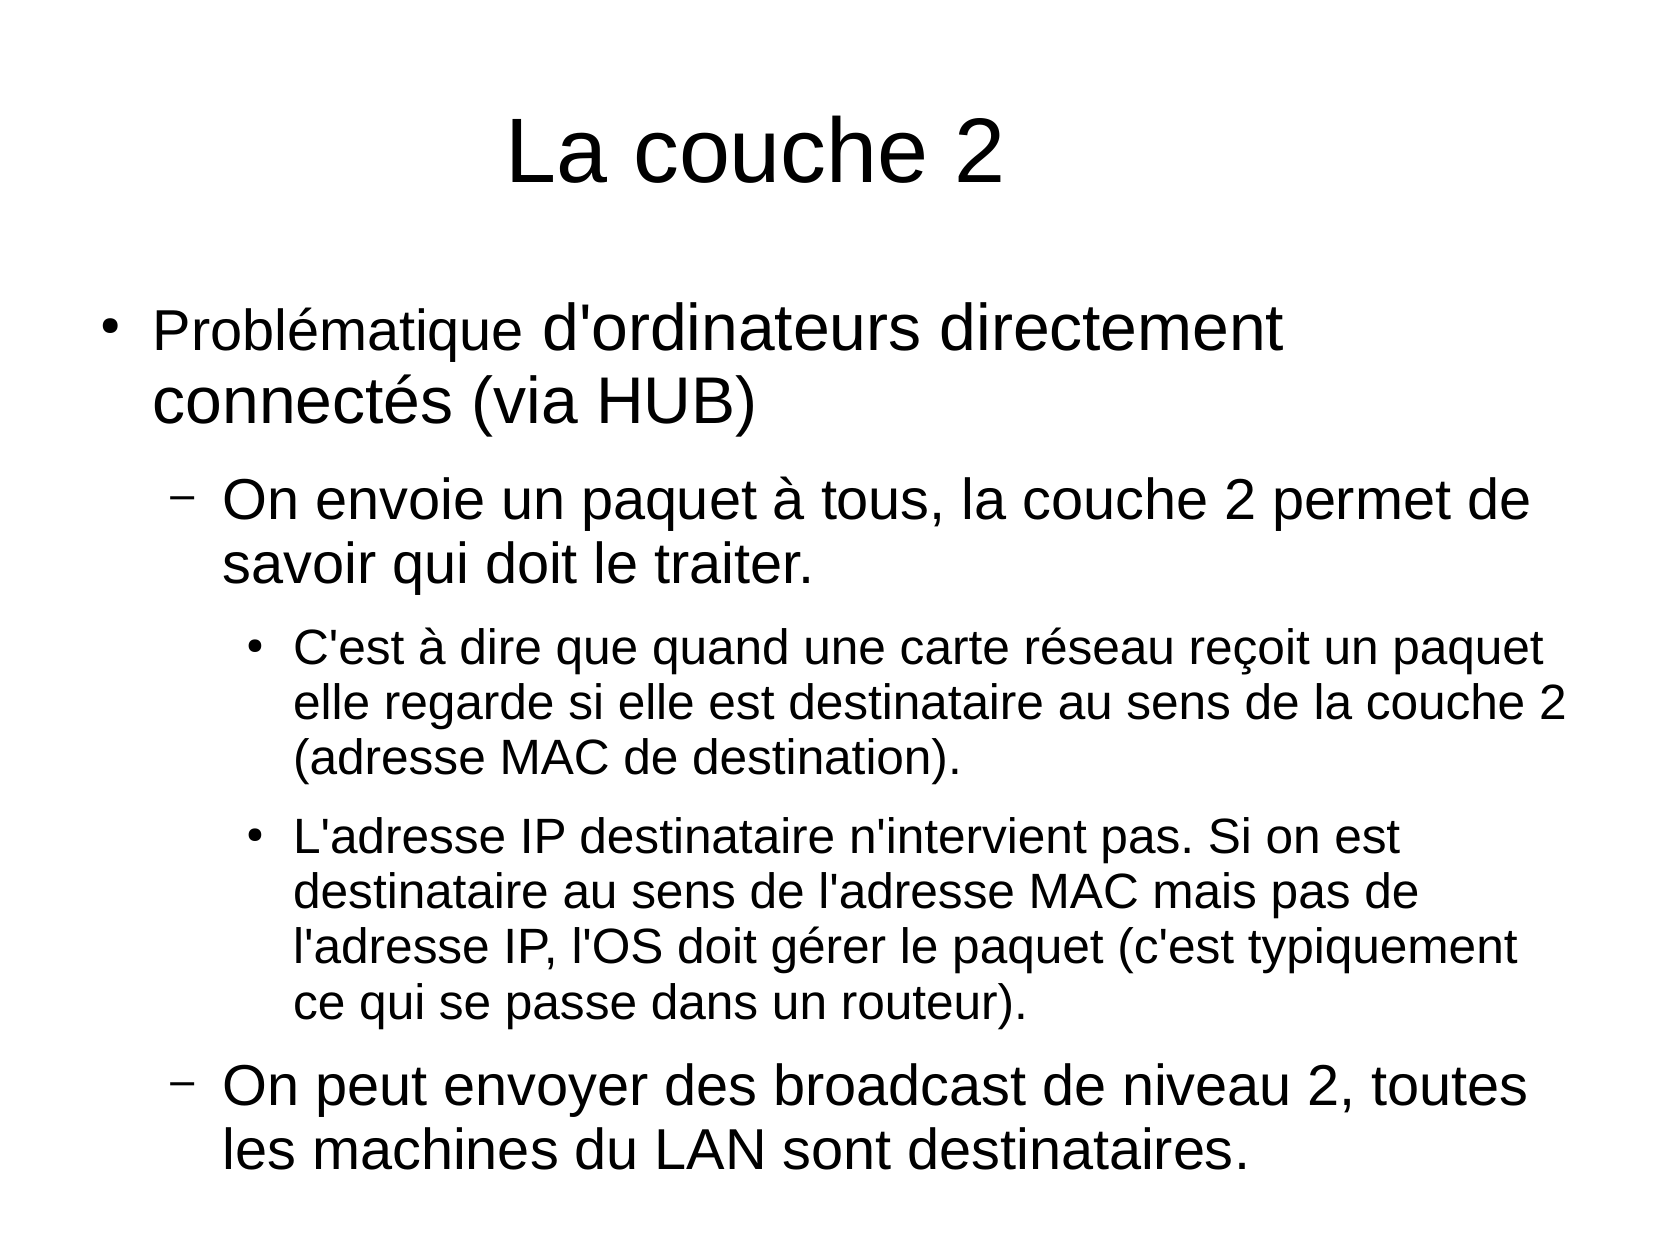

# La couche 2
Problématique d'ordinateurs directement connectés (via HUB)
On envoie un paquet à tous, la couche 2 permet de savoir qui doit le traiter.
C'est à dire que quand une carte réseau reçoit un paquet elle regarde si elle est destinataire au sens de la couche 2 (adresse MAC de destination).
L'adresse IP destinataire n'intervient pas. Si on est destinataire au sens de l'adresse MAC mais pas de l'adresse IP, l'OS doit gérer le paquet (c'est typiquement ce qui se passe dans un routeur).
On peut envoyer des broadcast de niveau 2, toutes les machines du LAN sont destinataires.